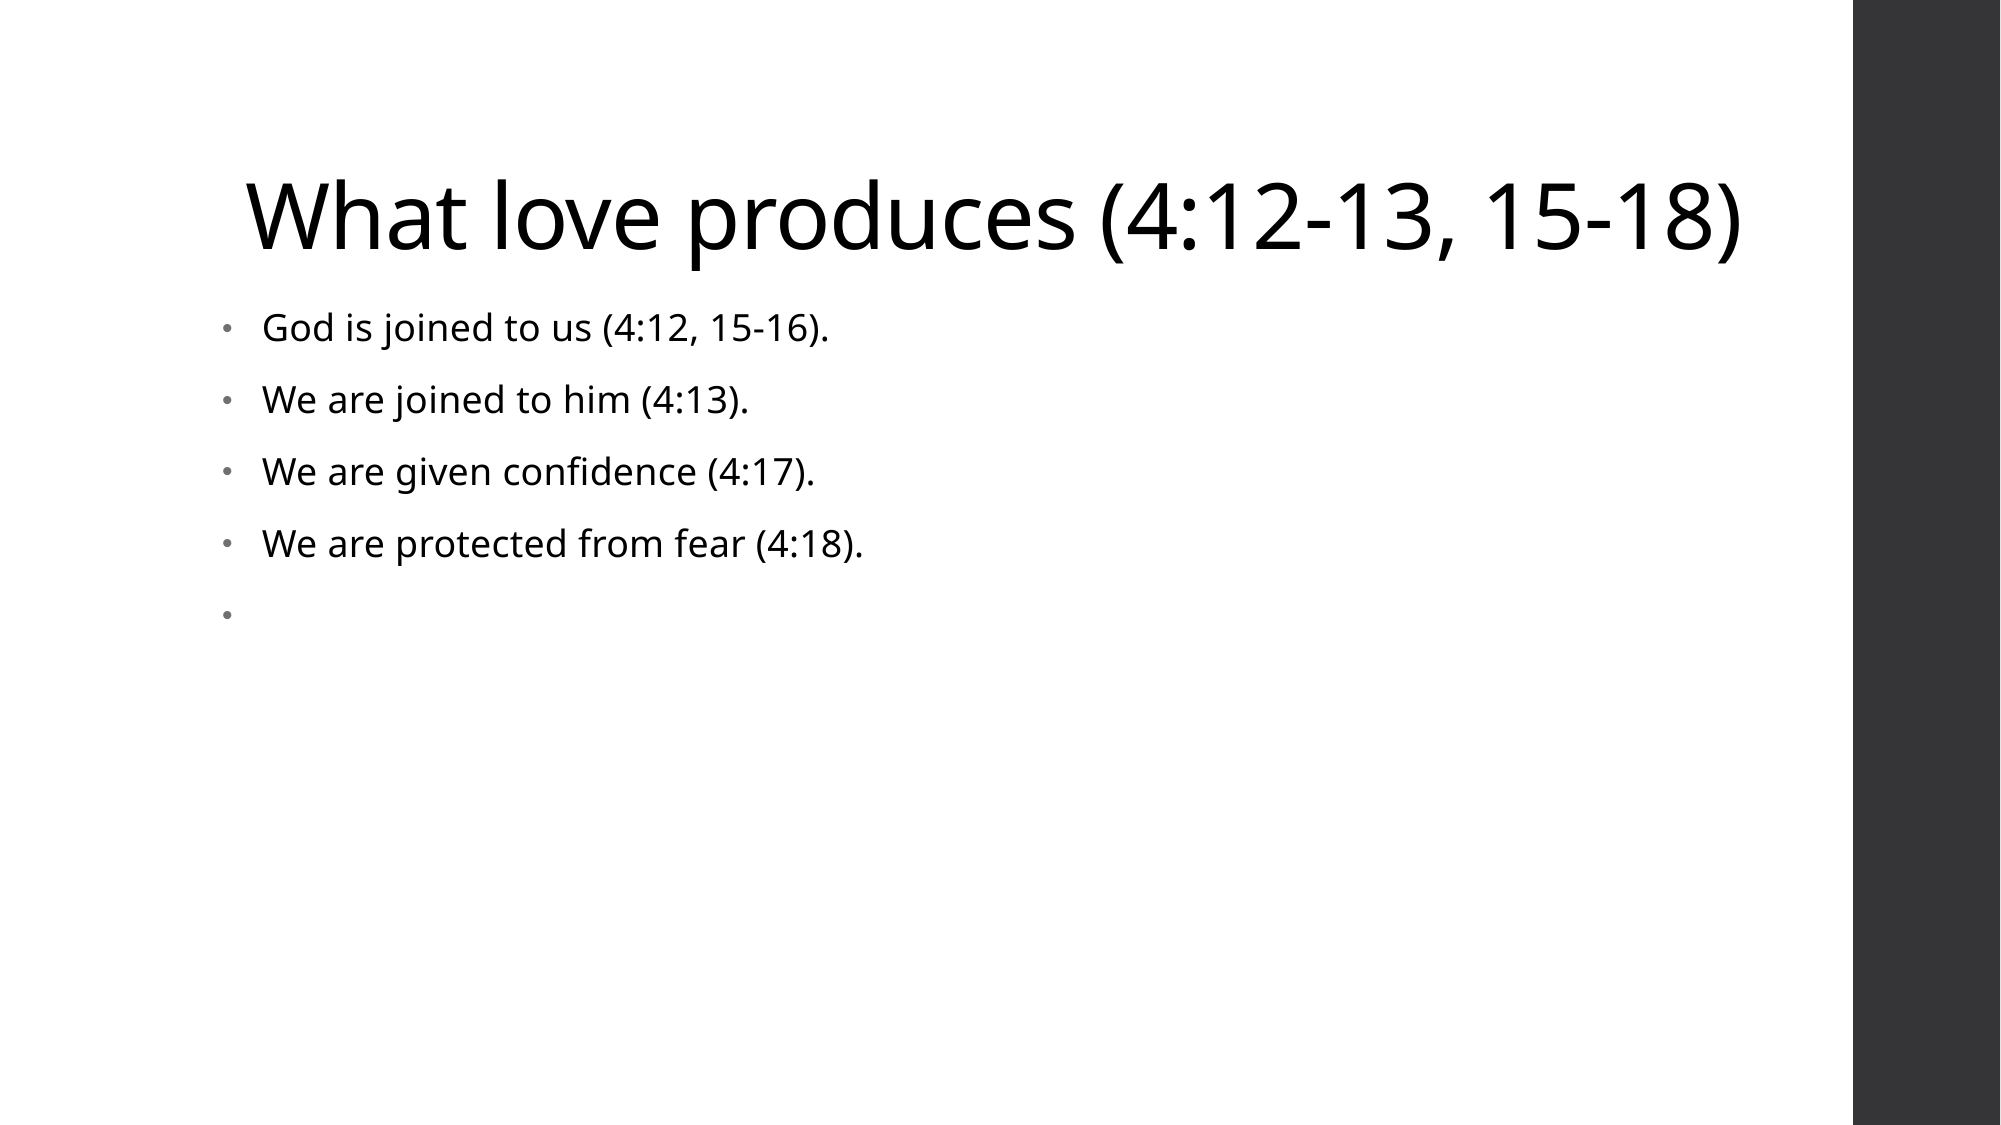

# What love produces (4:12-13, 15-18)
 God is joined to us (4:12, 15-16).
 We are joined to him (4:13).
 We are given confidence (4:17).
 We are protected from fear (4:18).